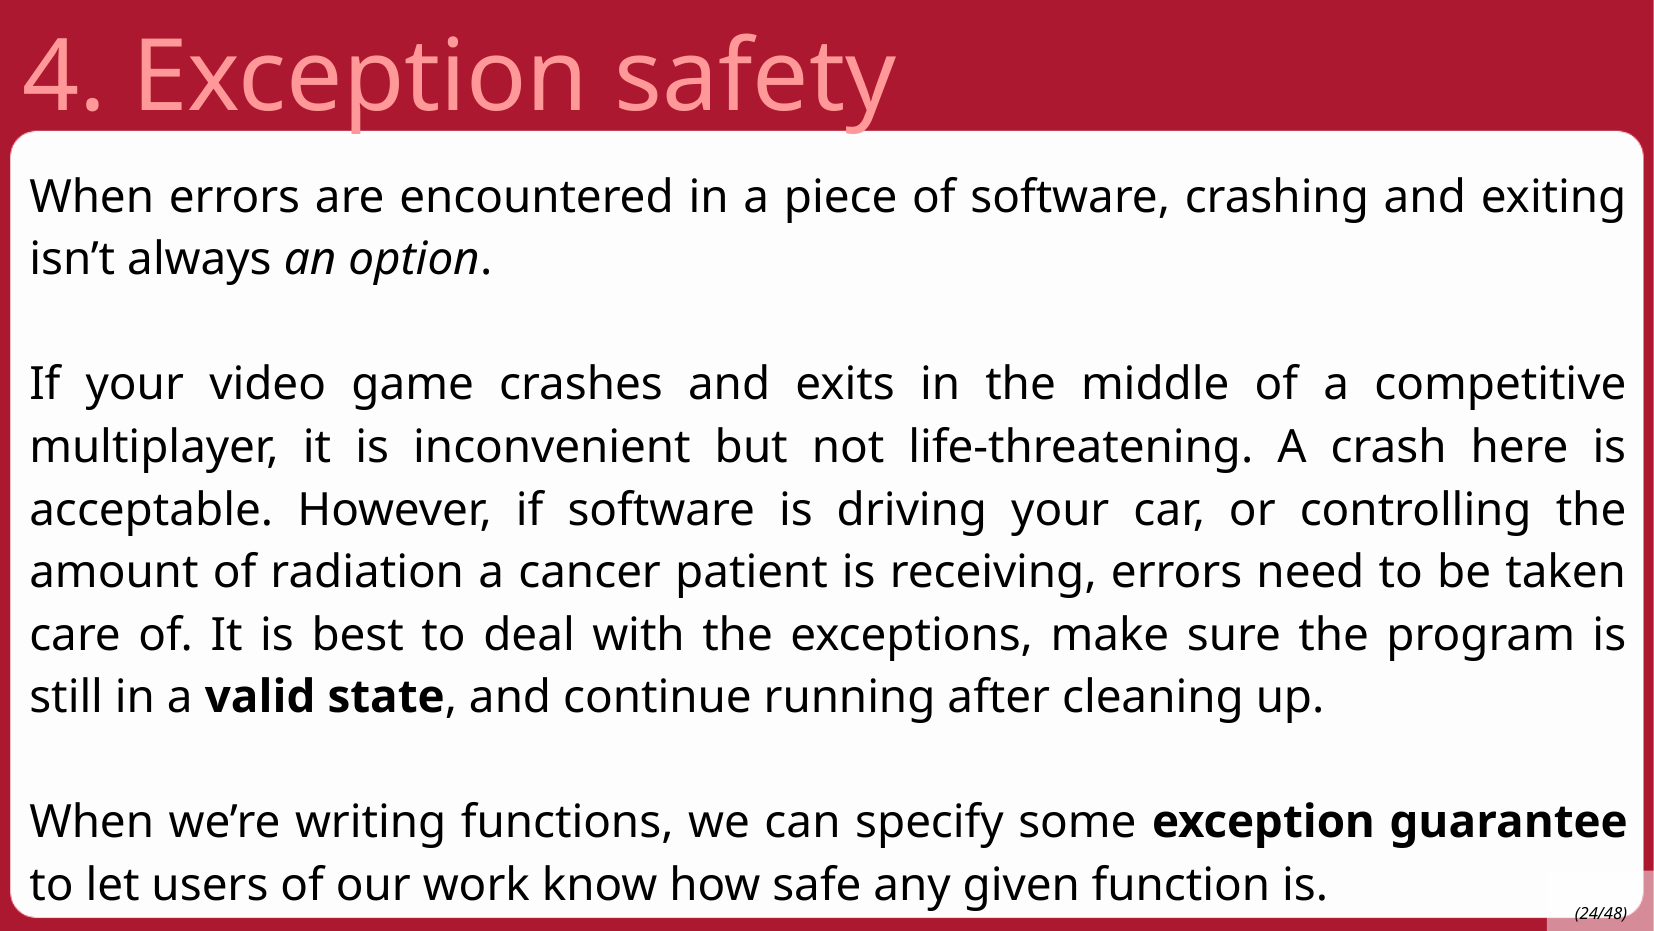

# 4. Exception safety
When errors are encountered in a piece of software, crashing and exiting isn’t always an option.
If your video game crashes and exits in the middle of a competitive multiplayer, it is inconvenient but not life-threatening. A crash here is acceptable. However, if software is driving your car, or controlling the amount of radiation a cancer patient is receiving, errors need to be taken care of. It is best to deal with the exceptions, make sure the program is still in a valid state, and continue running after cleaning up.
When we’re writing functions, we can specify some exception guarantee to let users of our work know how safe any given function is.